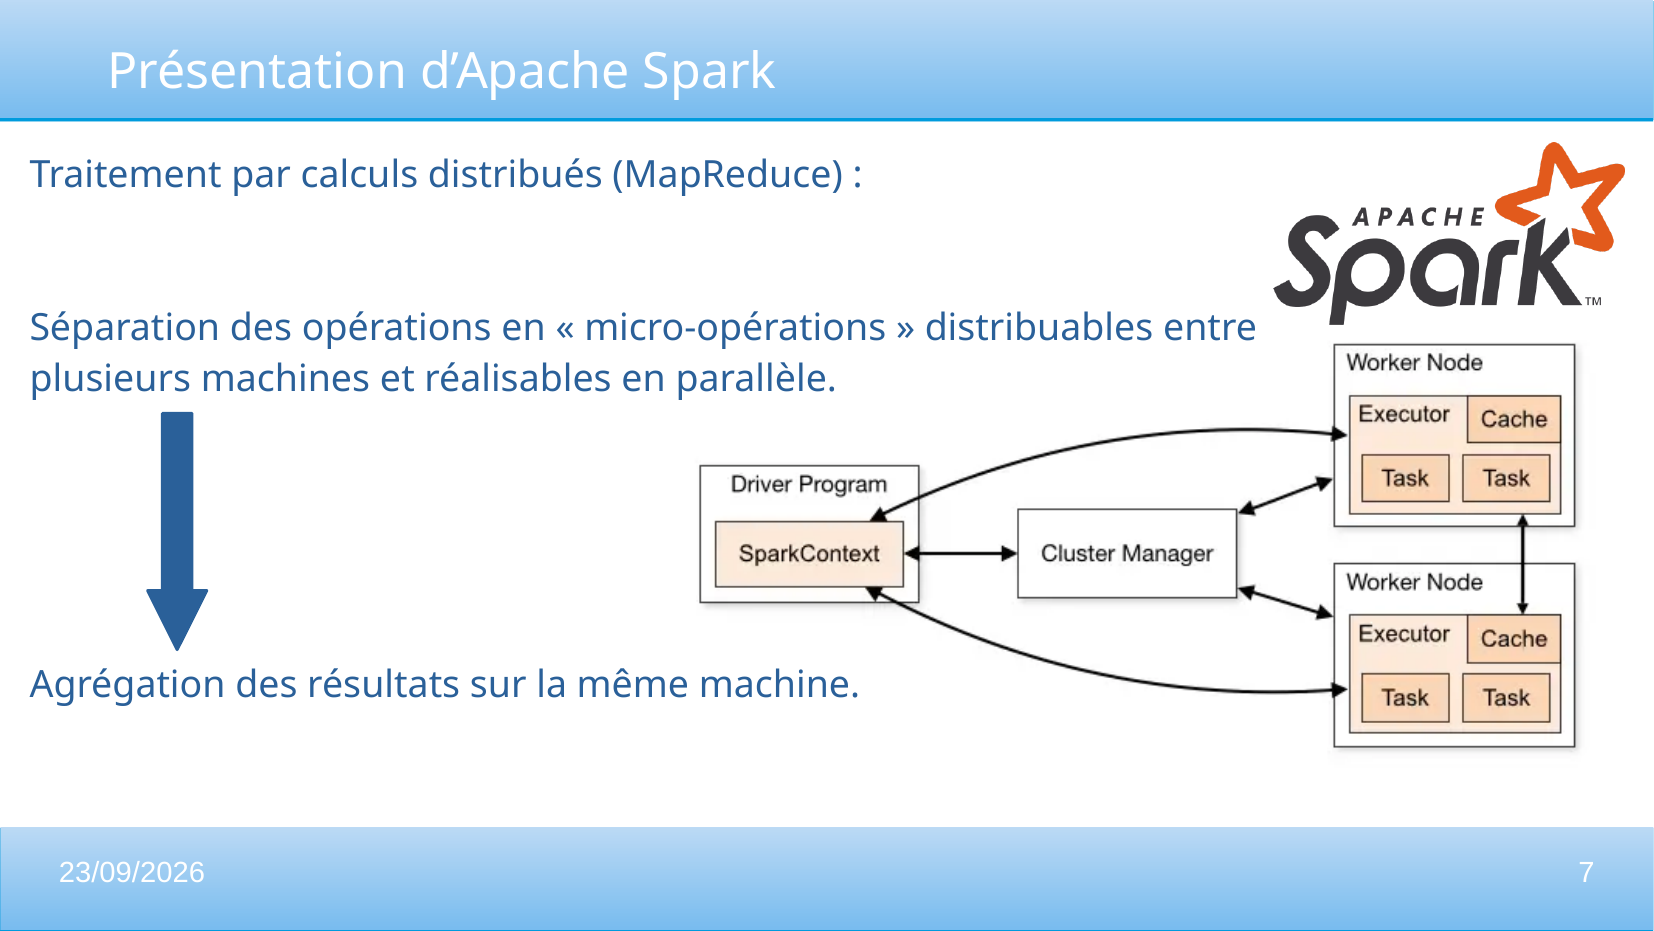

# Présentation d’Apache Spark
Traitement par calculs distribués (MapReduce) :
Séparation des opérations en « micro-opérations » distribuables entre
plusieurs machines et réalisables en parallèle.
Agrégation des résultats sur la même machine.
7